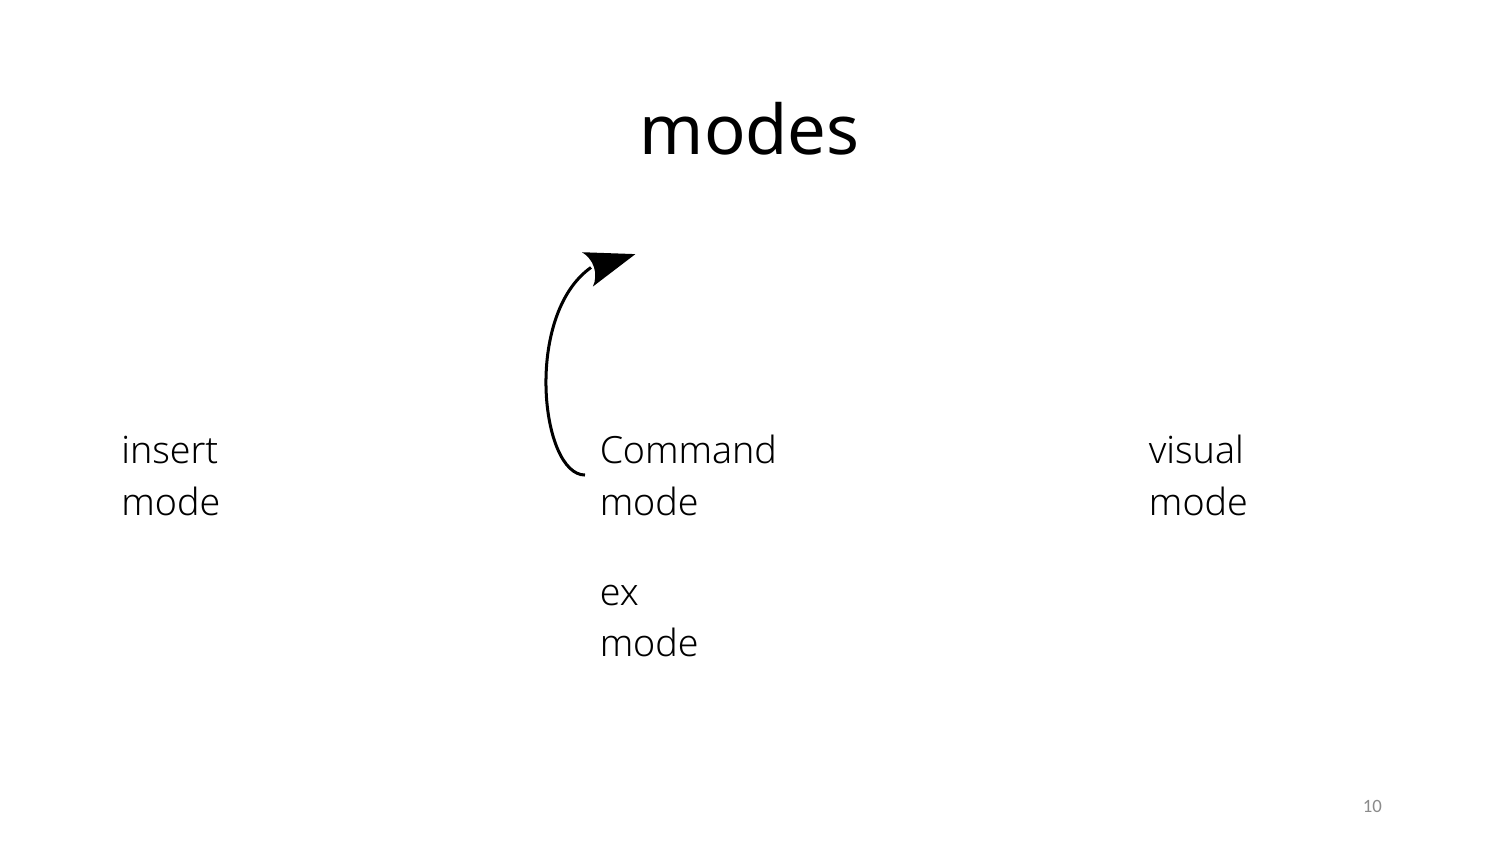

# modes
insert mode
Command mode
visual mode
ex mode